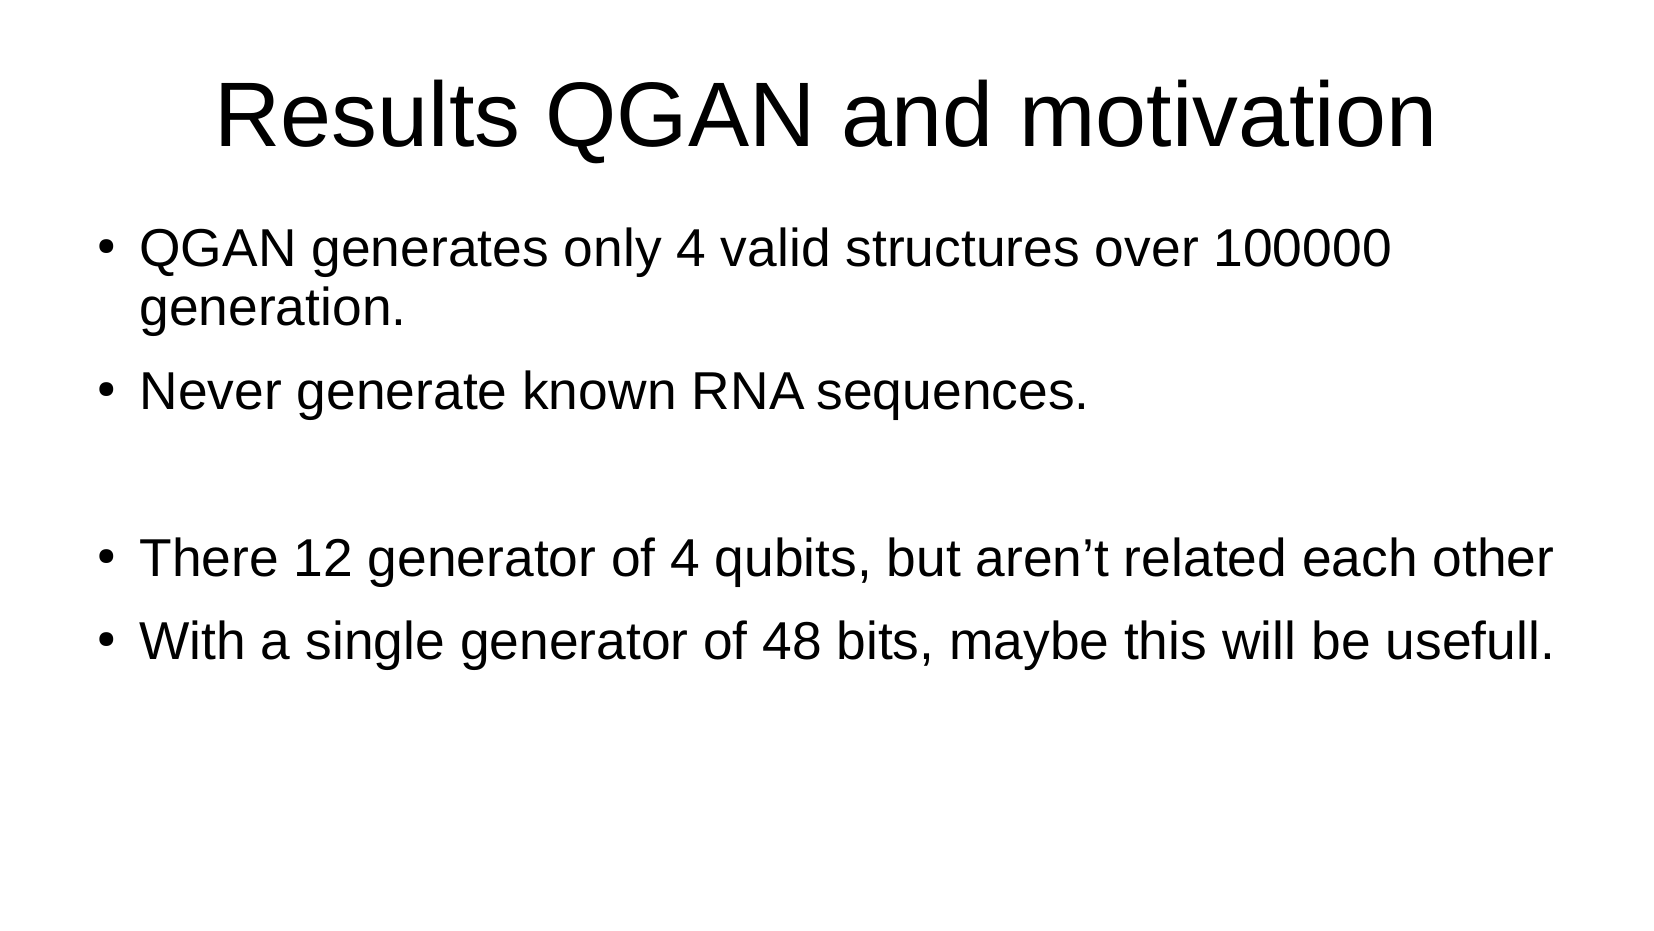

# Results QGAN and motivation
QGAN generates only 4 valid structures over 100000 generation.
Never generate known RNA sequences.
There 12 generator of 4 qubits, but aren’t related each other
With a single generator of 48 bits, maybe this will be usefull.